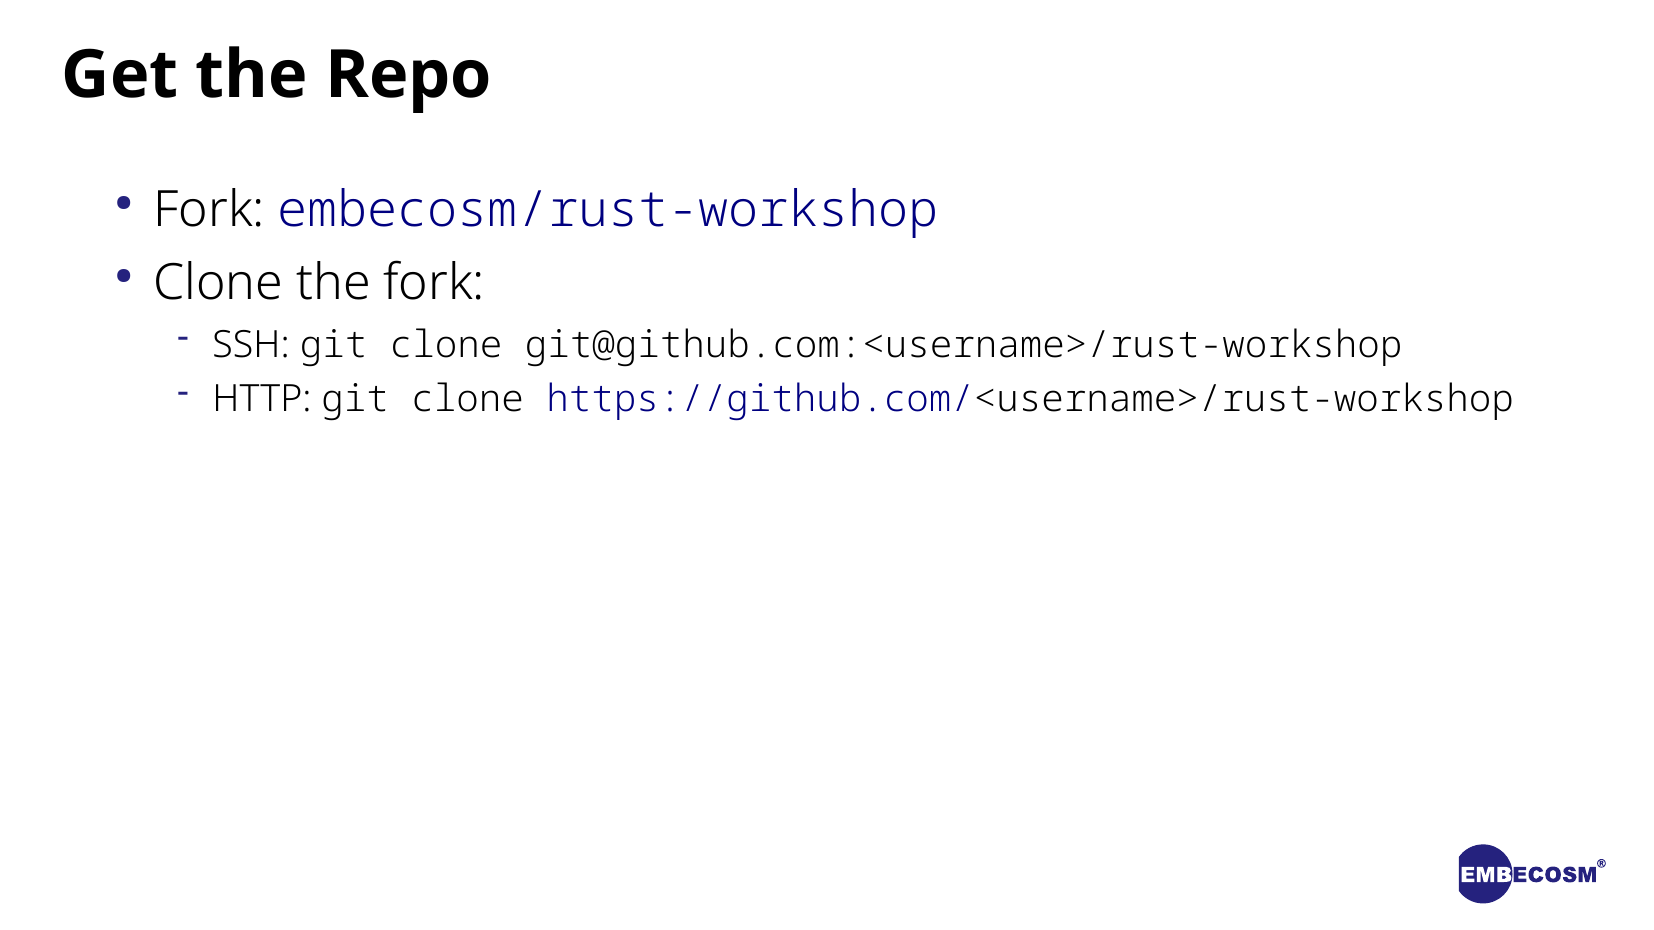

# Get the Repo
Fork: embecosm/rust-workshop
Clone the fork:
SSH: git clone git@github.com:<username>/rust-workshop
HTTP: git clone https://github.com/<username>/rust-workshop